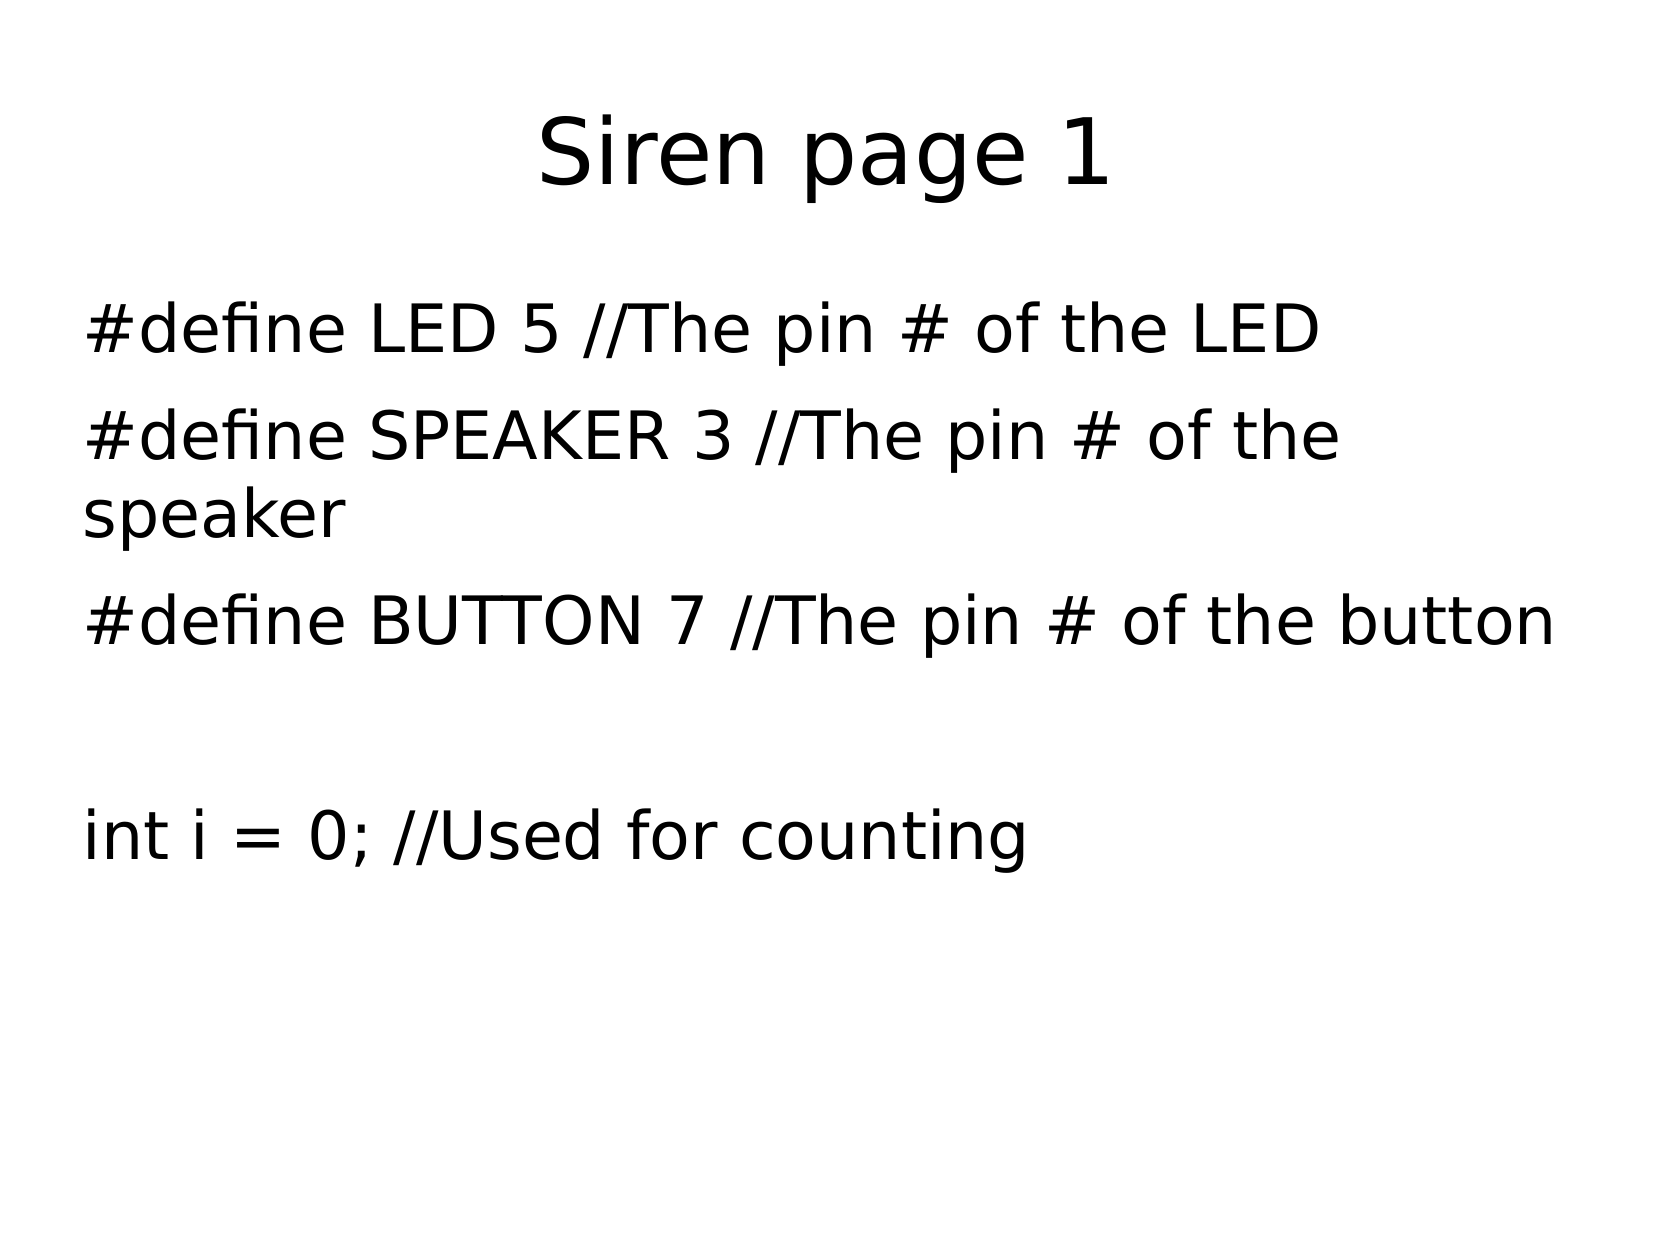

# Siren page 1
#define LED 5 //The pin # of the LED
#define SPEAKER 3 //The pin # of the speaker
#define BUTTON 7 //The pin # of the button
int i = 0; //Used for counting